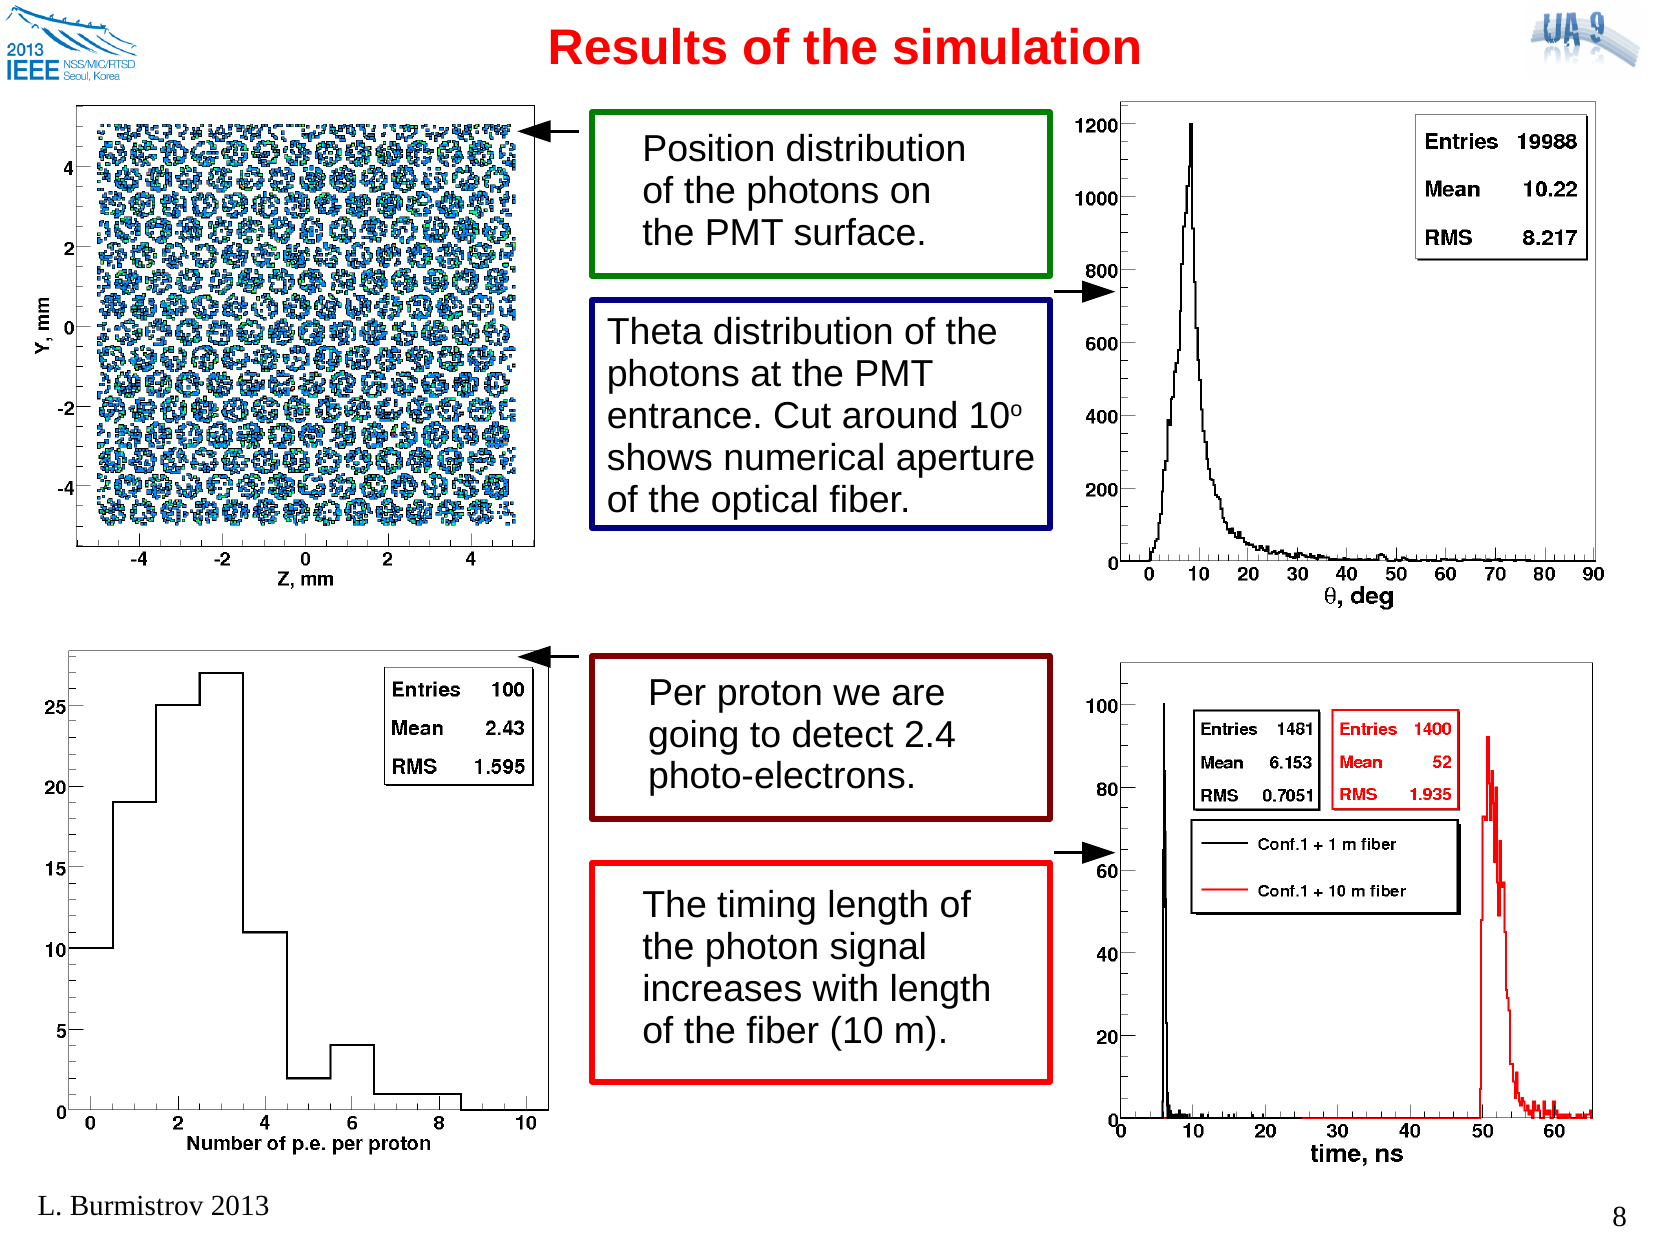

Results of the simulation
Position distribution of the photons on the PMT surface.
Theta distribution of the photons at the PMT entrance. Cut around 10o shows numerical aperture of the optical fiber.
Per proton we are going to detect 2.4 photo-electrons.
The timing length of the photon signal increases with length of the fiber (10 m).
L. Burmistrov 2013
8